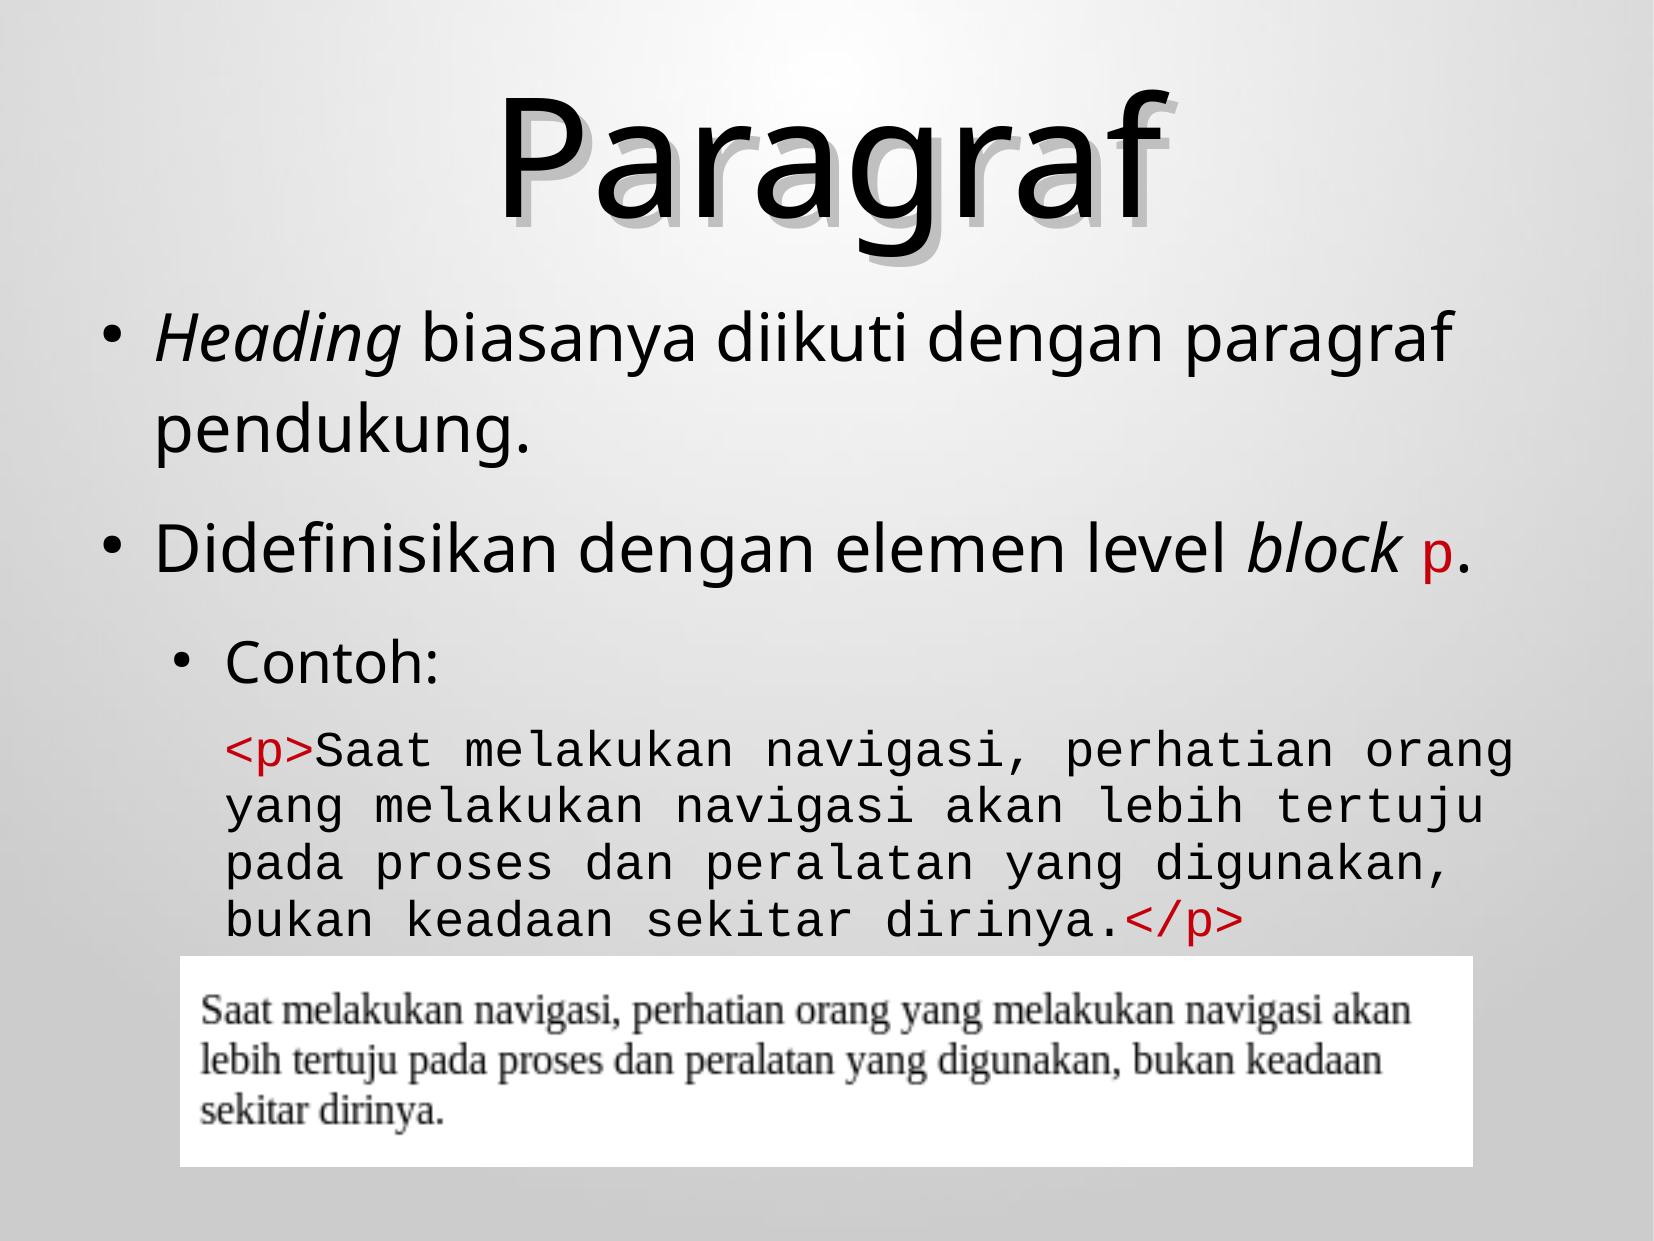

# Paragraf
Heading biasanya diikuti dengan paragraf pendukung.
Didefinisikan dengan elemen level block p.
Contoh:
<p>Saat melakukan navigasi, perhatian orang yang melakukan navigasi akan lebih tertuju pada proses dan peralatan yang digunakan, bukan keadaan sekitar dirinya.</p>